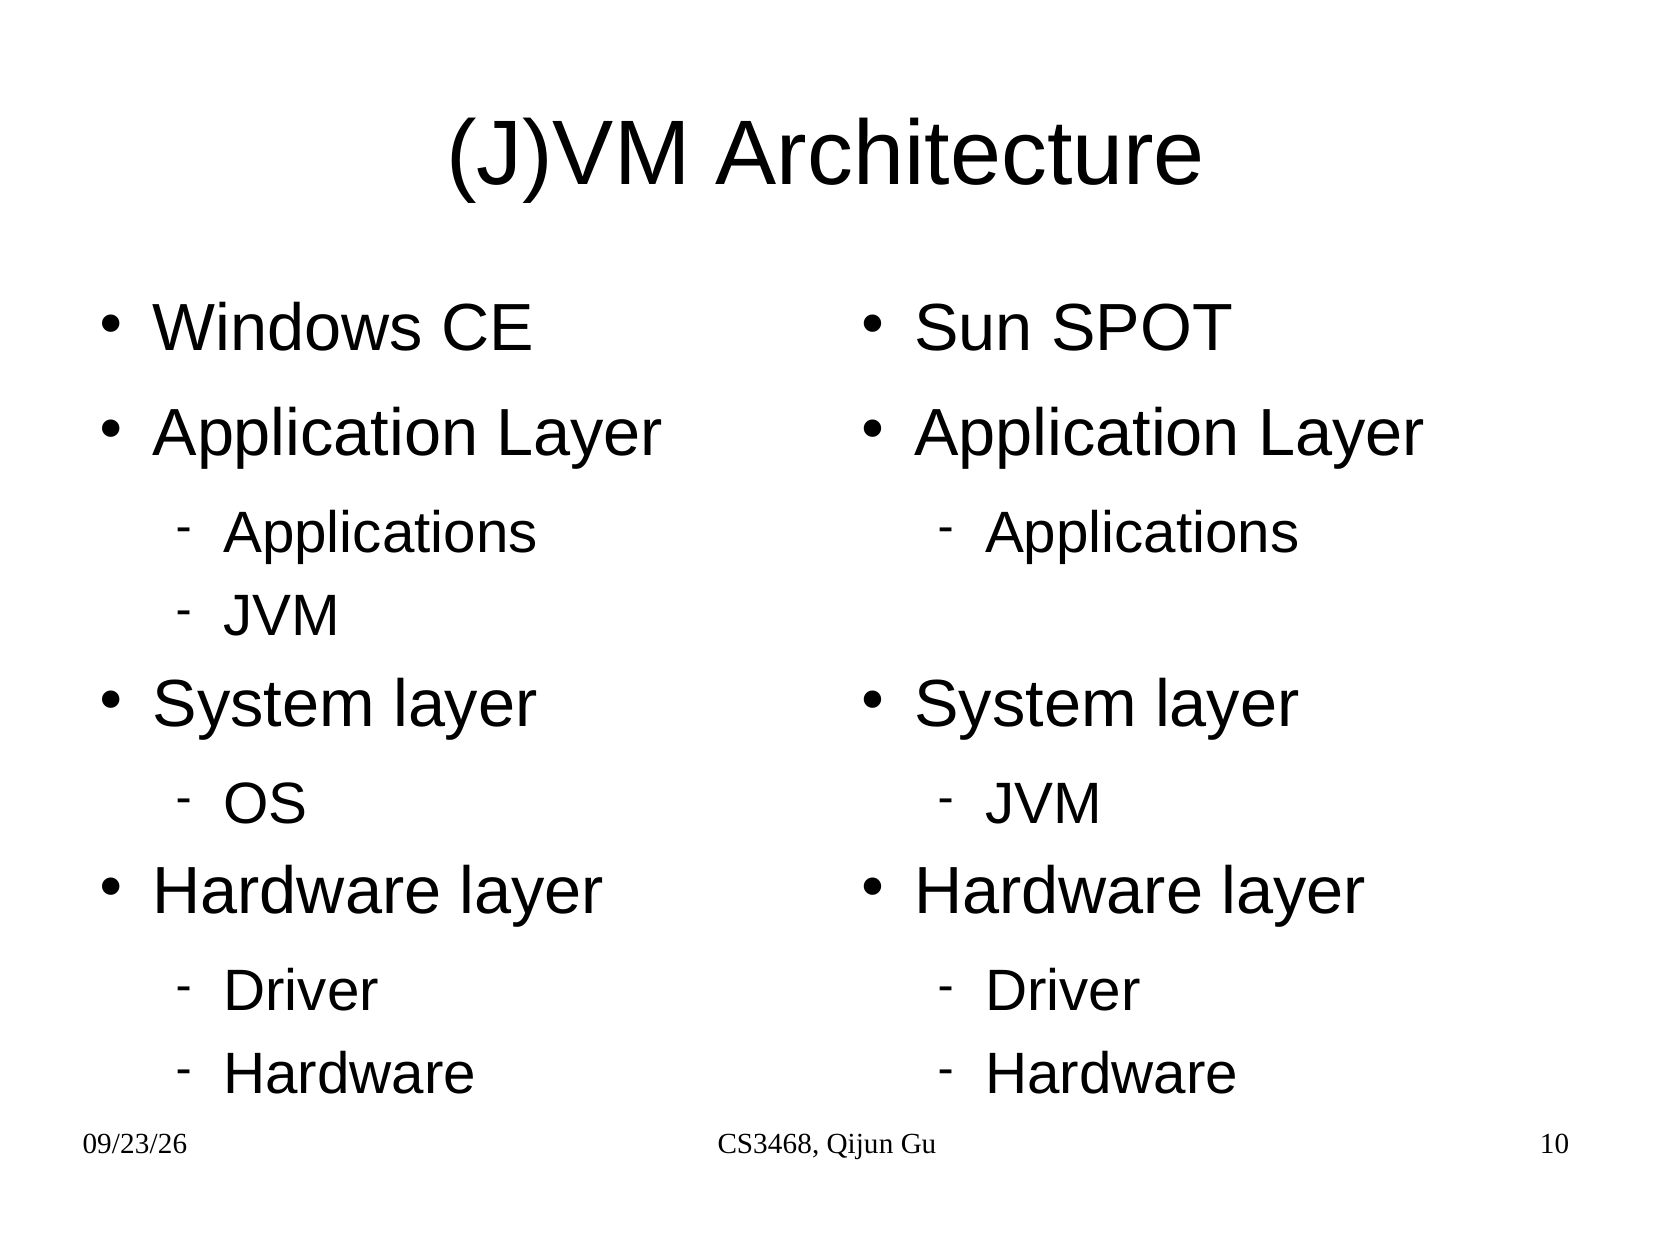

# (J)VM Architecture
Windows CE
Application Layer
Applications
JVM
System layer
OS
Hardware layer
Driver
Hardware
Sun SPOT
Application Layer
Applications
System layer
JVM
Hardware layer
Driver
Hardware
CS3468, Qijun Gu
10